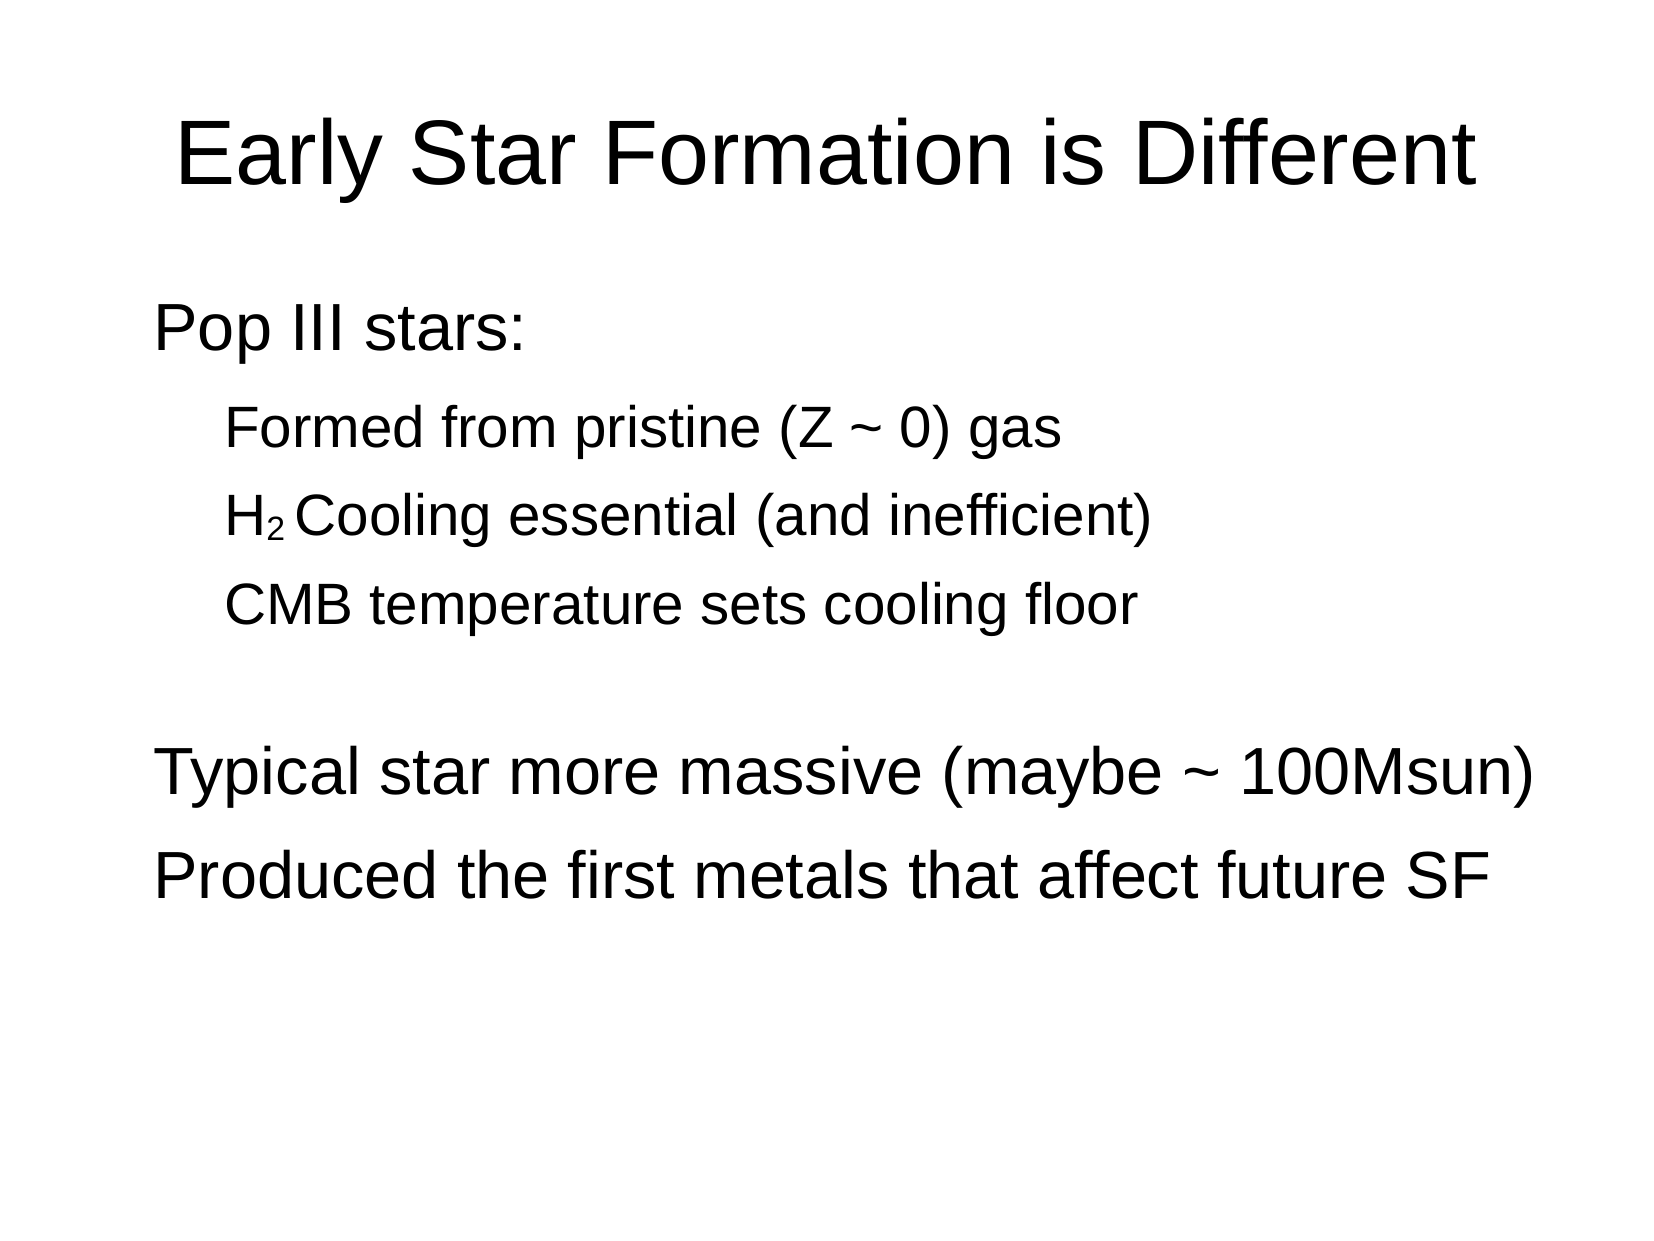

# Early Star Formation is Different
Pop III stars:
Formed from pristine (Z ~ 0) gas
H2 Cooling essential (and inefficient)
CMB temperature sets cooling floor
Typical star more massive (maybe ~ 100Msun)
Produced the first metals that affect future SF